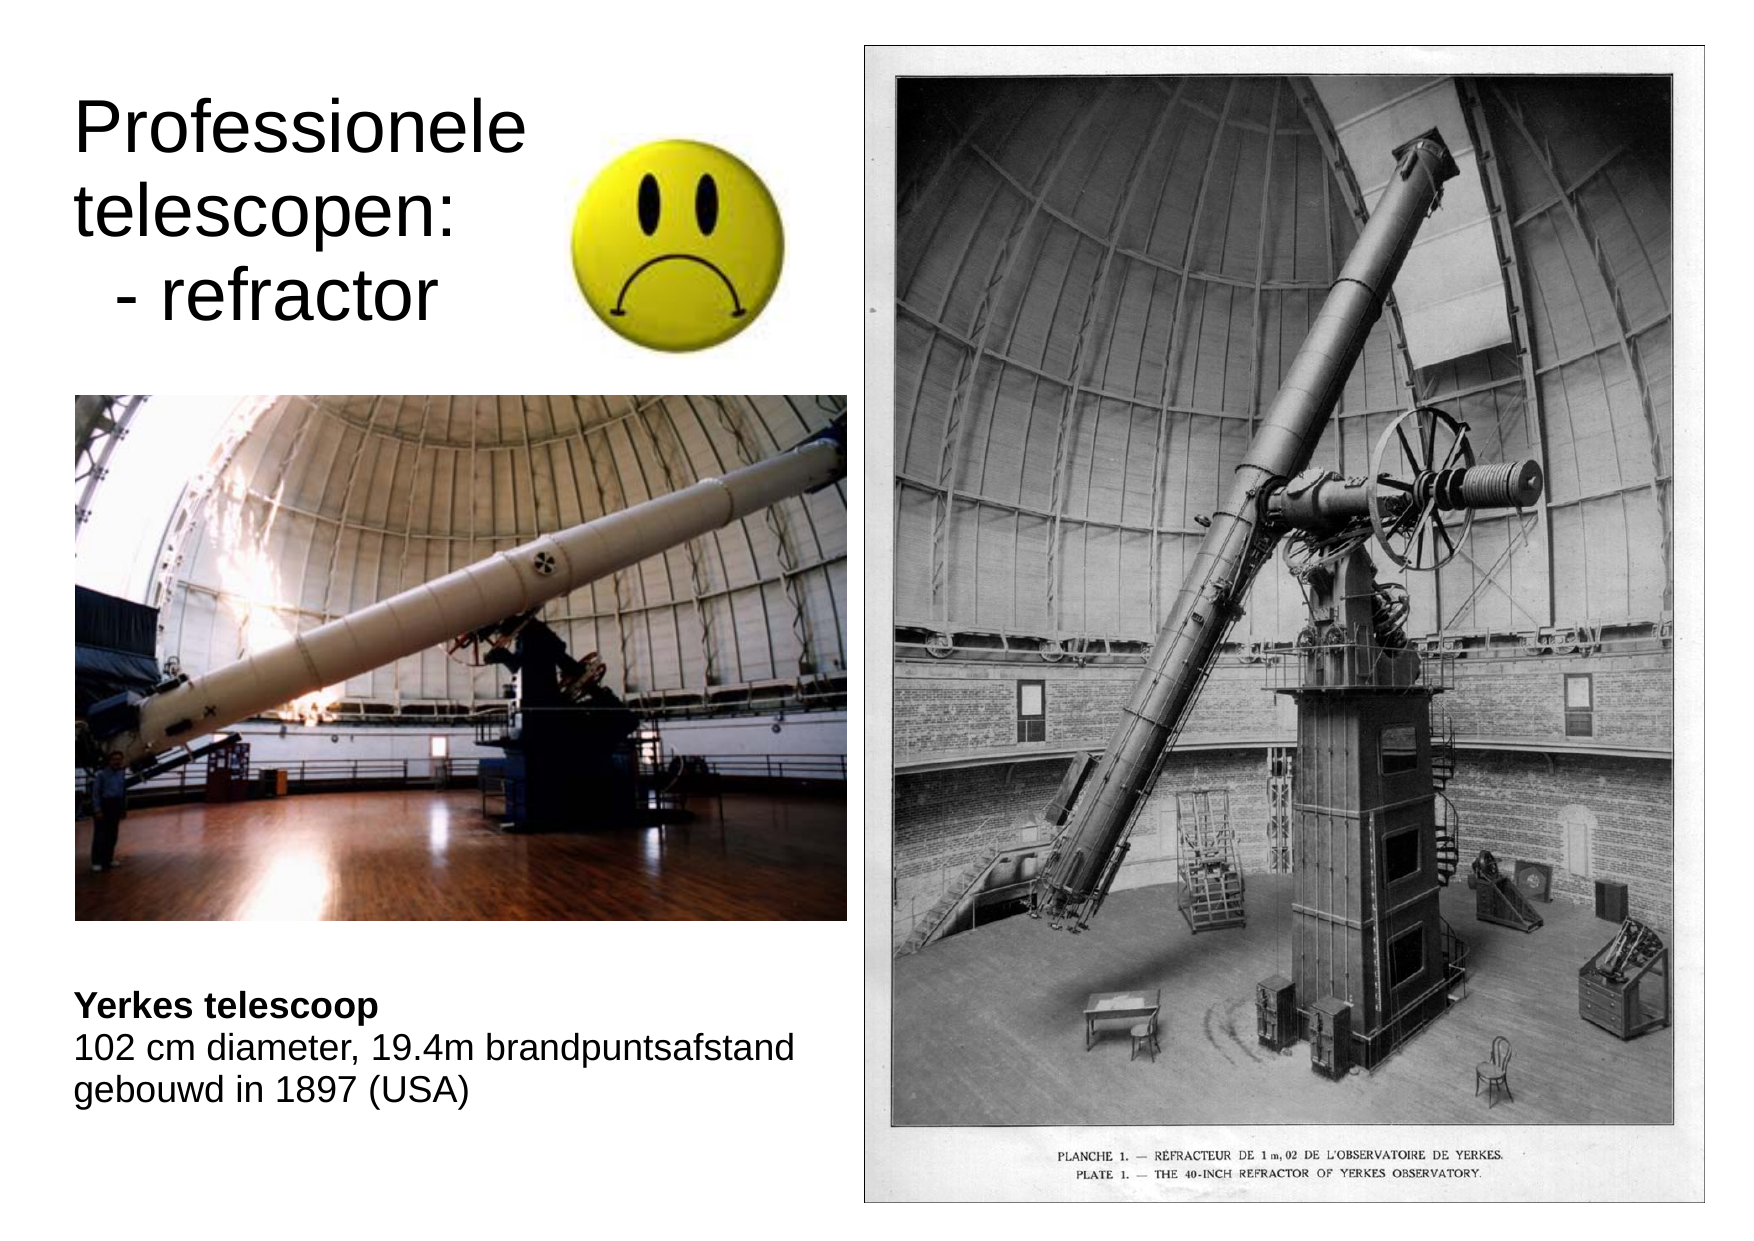

Professionele
telescopen:
 - refractor
Yerkes telescoop
102 cm diameter, 19.4m brandpuntsafstand
gebouwd in 1897 (USA)